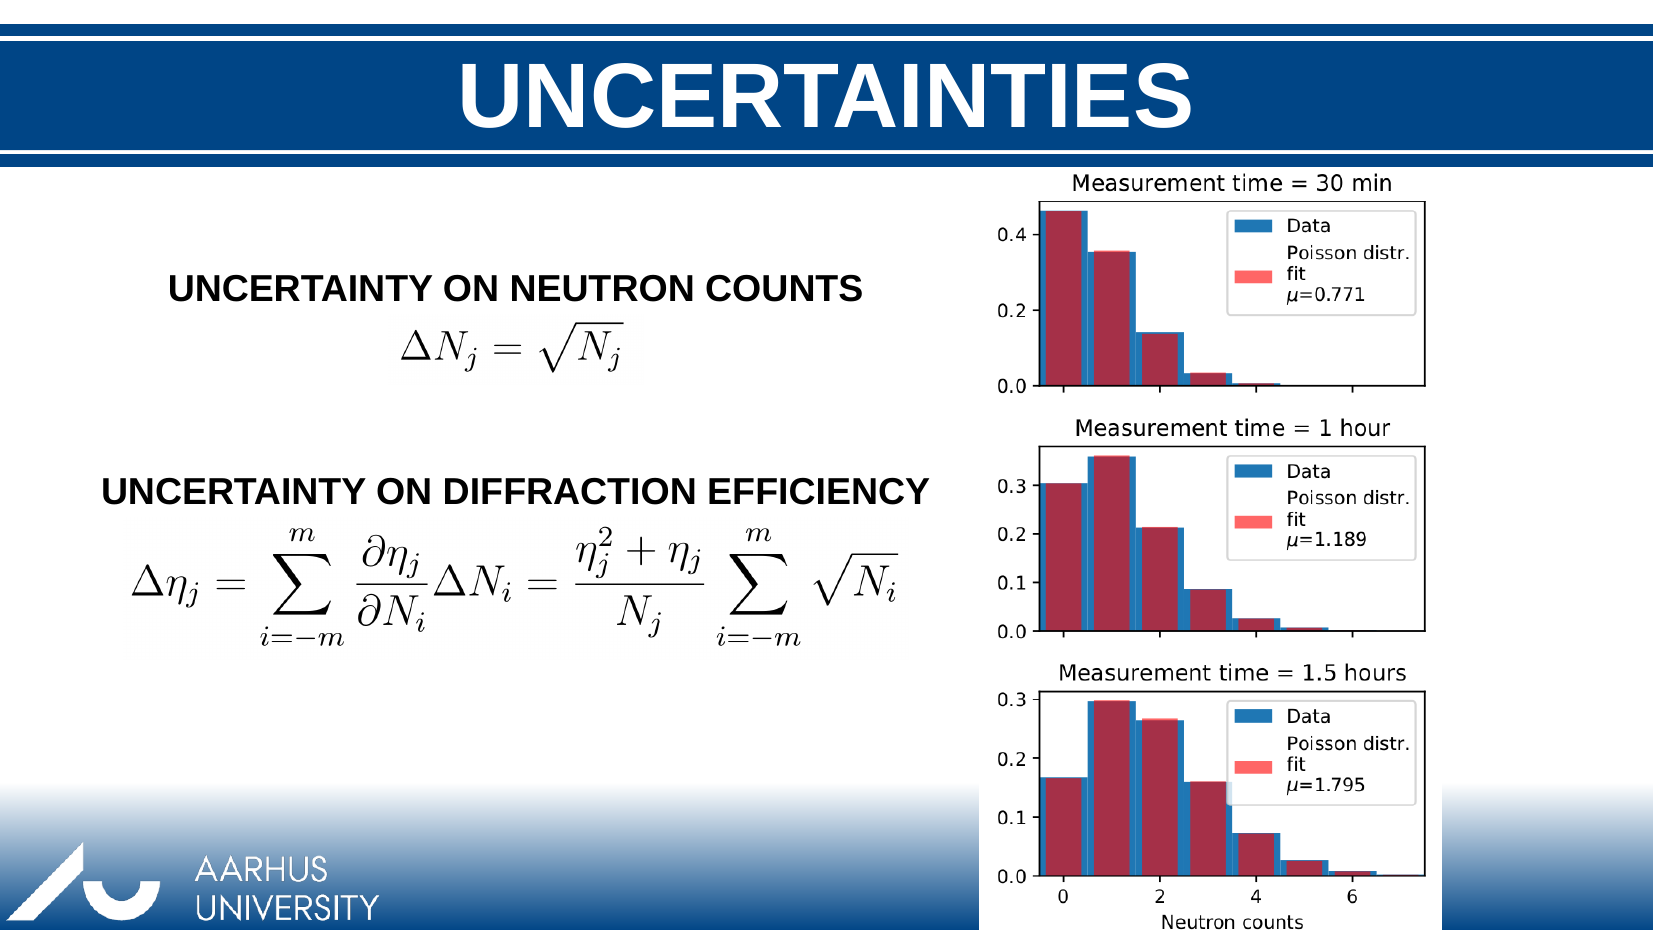

# UNCERTAINTIES
UNCERTAINTY ON NEUTRON COUNTS
UNCERTAINTY ON DIFFRACTION EFFICIENCY